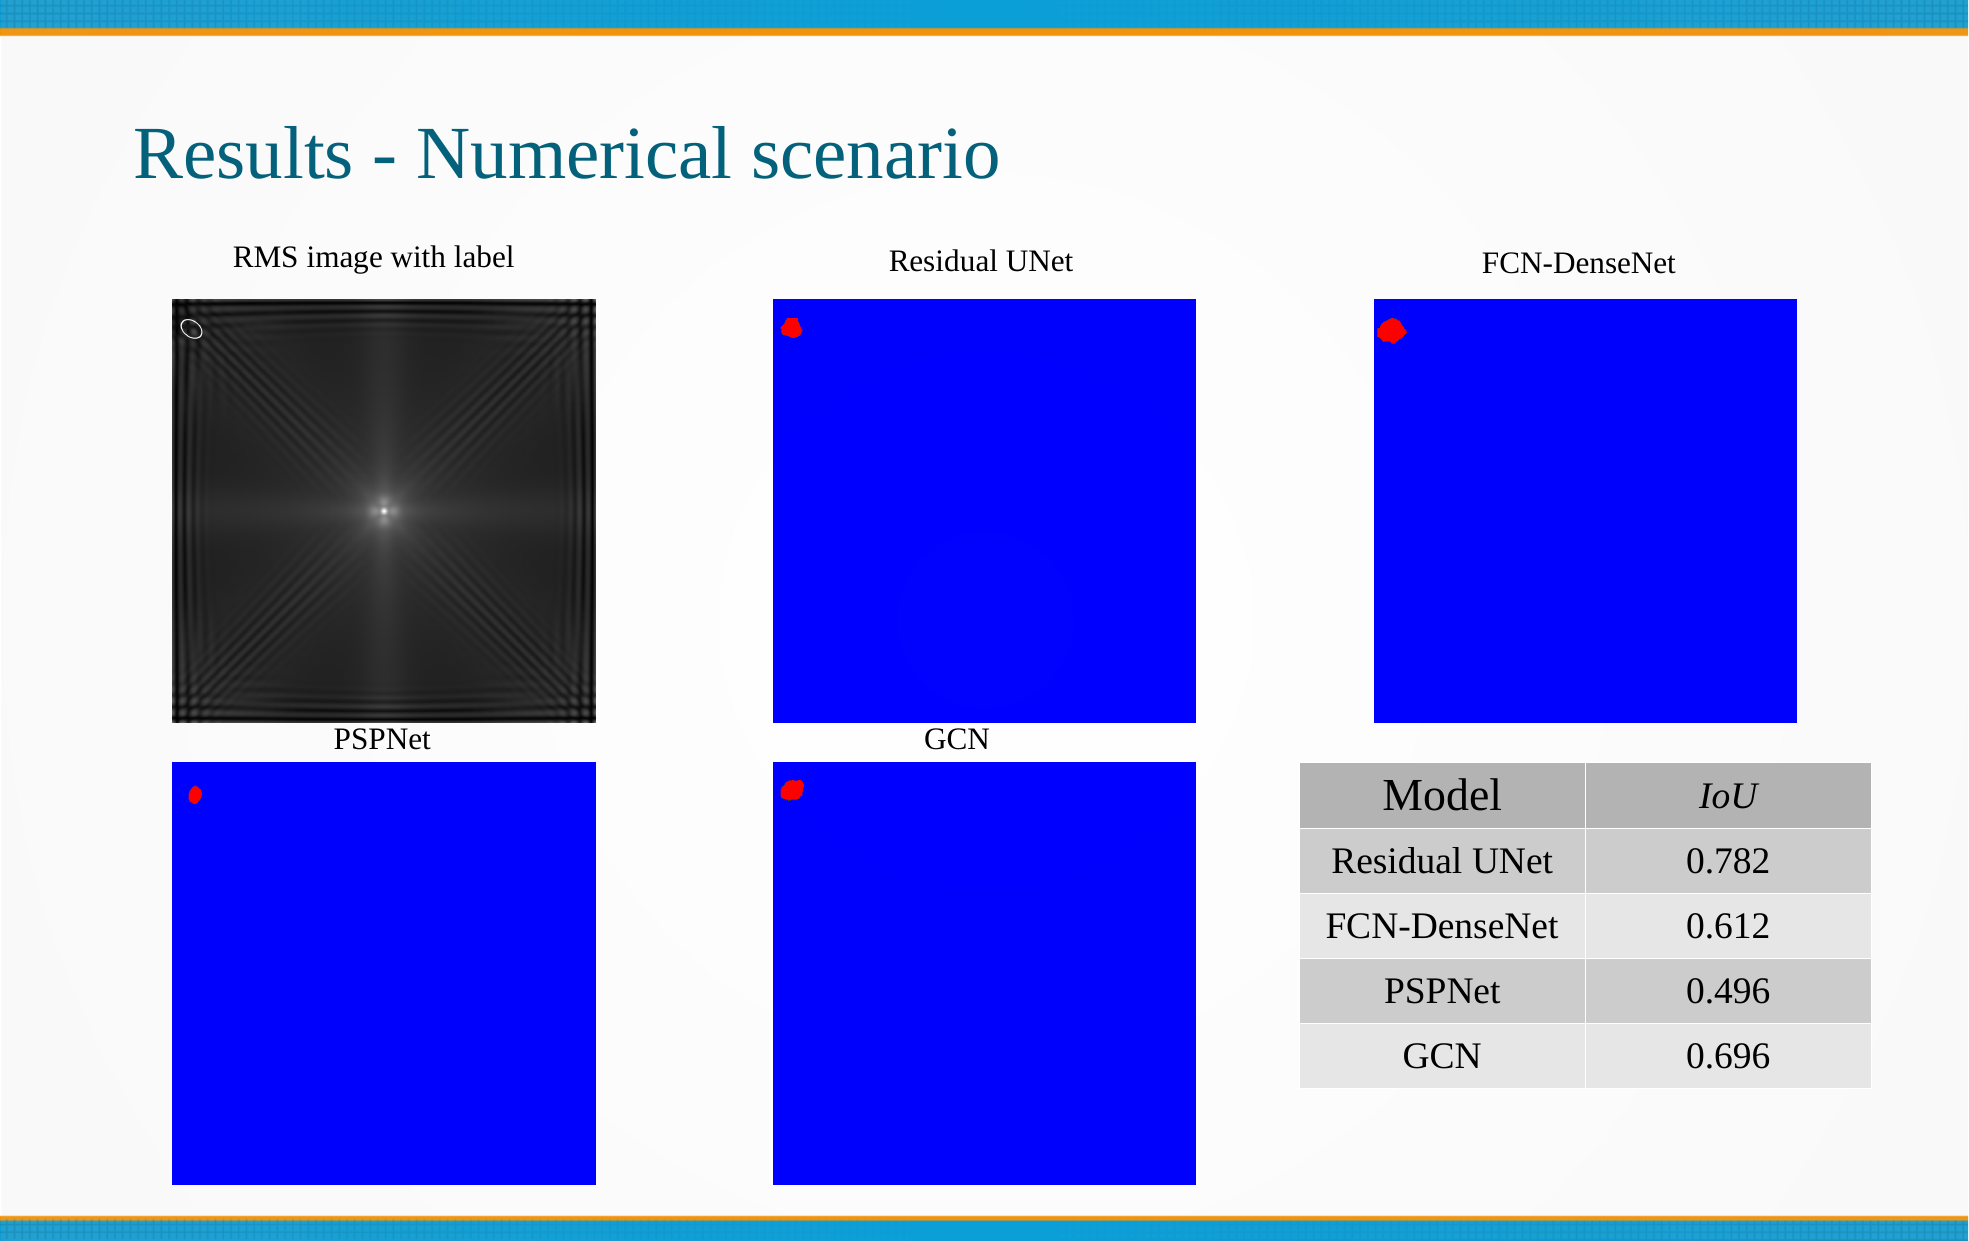

# Results - Numerical scenario
RMS image with label
Residual UNet
FCN-DenseNet
PSPNet
GCN
| Model | IoU |
| --- | --- |
| Residual UNet | 0.782 |
| FCN-DenseNet | 0.612 |
| PSPNet | 0.496 |
| GCN | 0.696 |